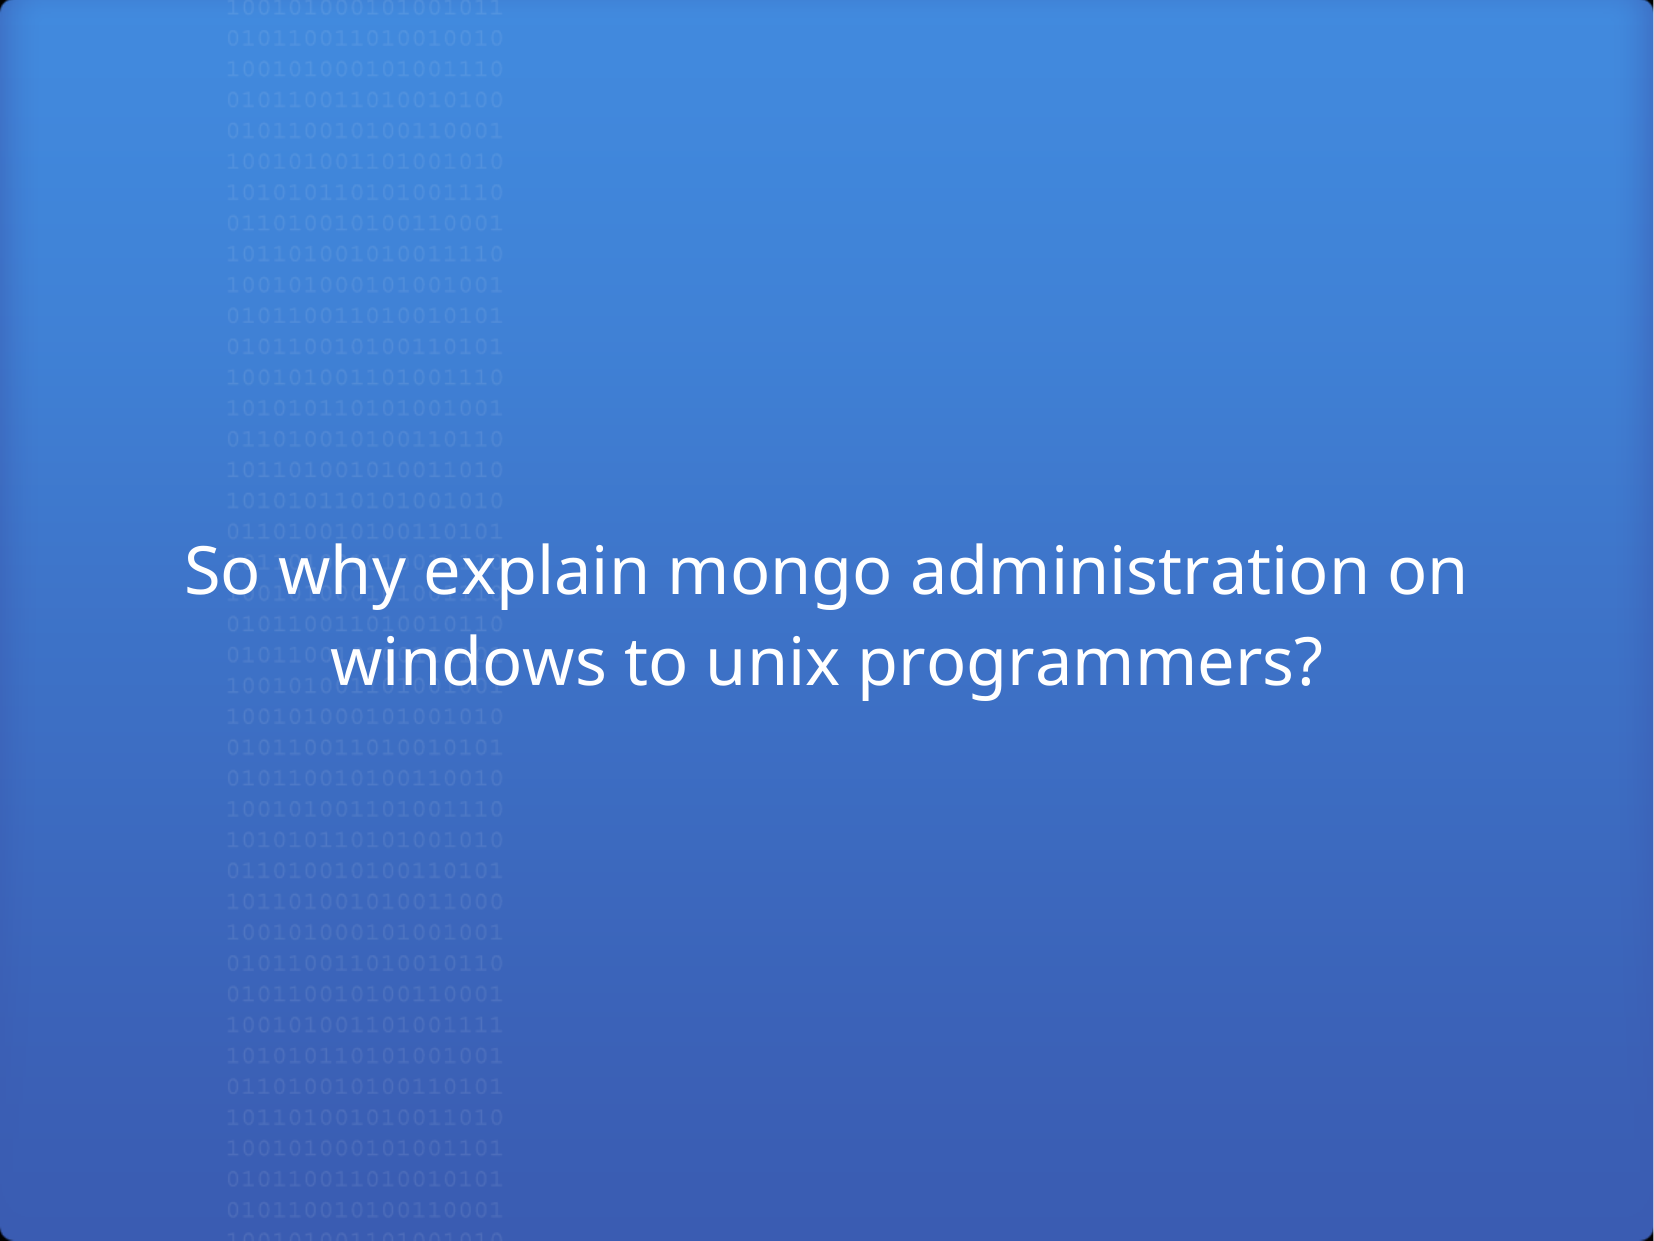

# So why explain mongo administration on windows to unix programmers?